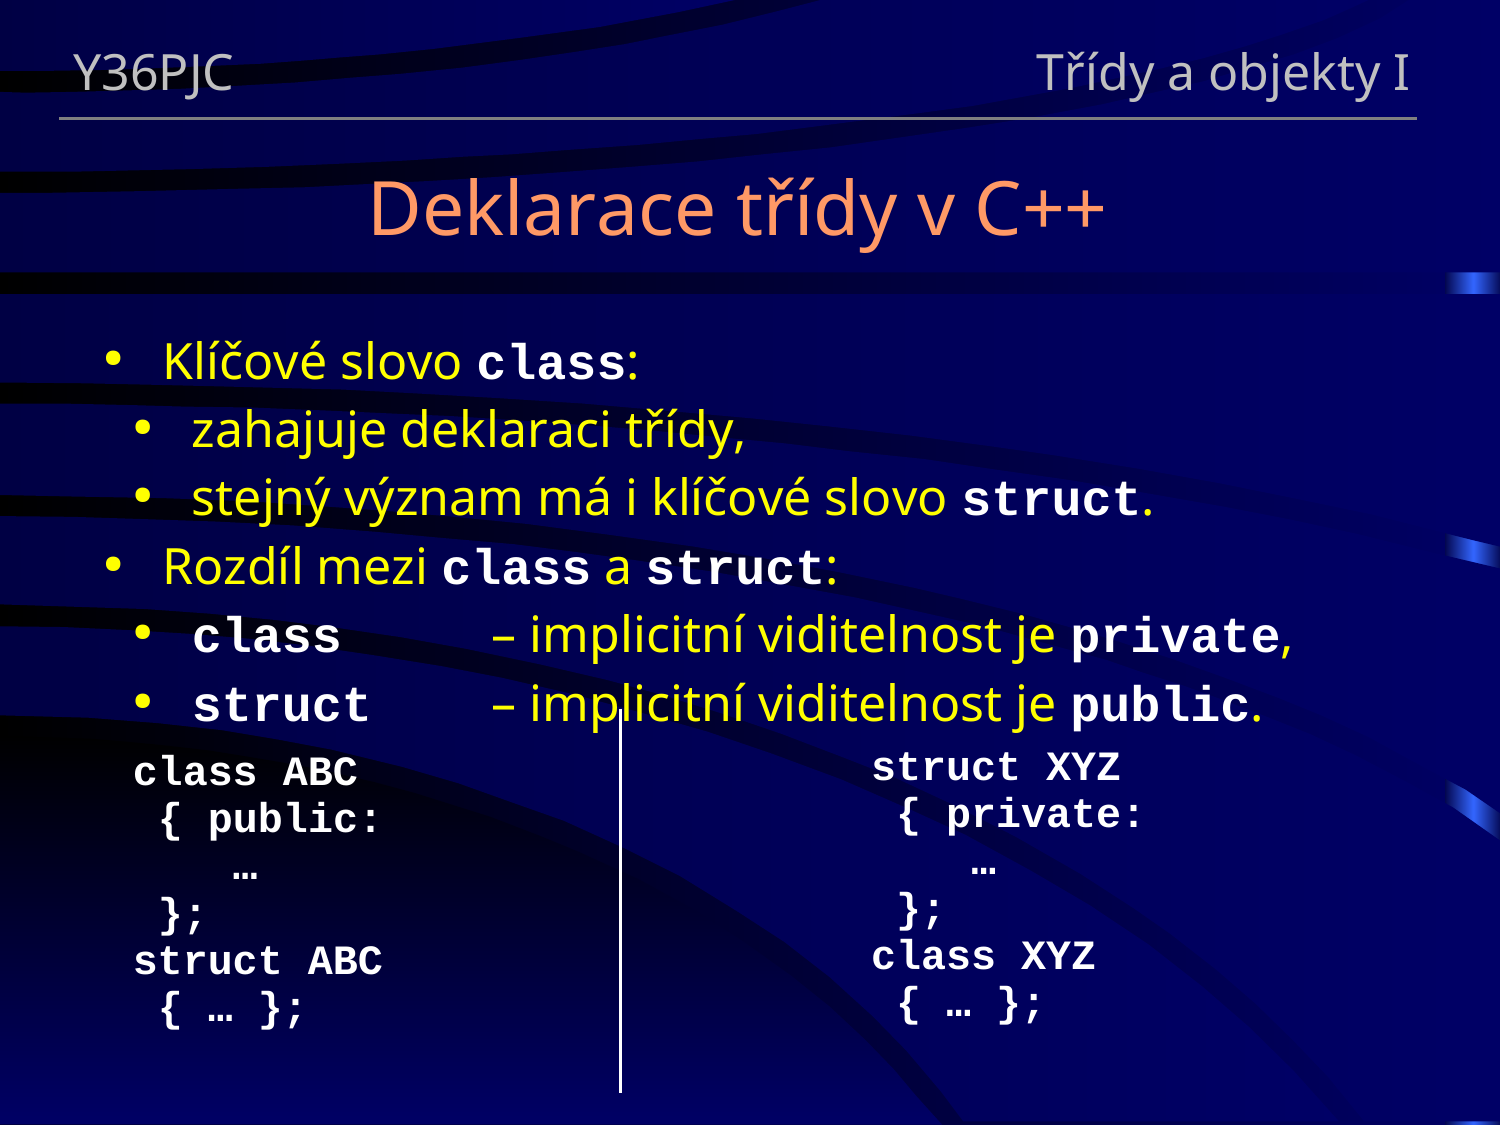

Y36PJC
Třídy a objekty I
Deklarace třídy v C++
Klíčové slovo class:
zahajuje deklaraci třídy,
stejný význam má i klíčové slovo struct.
Rozdíl mezi class a struct:
class 	– implicitní viditelnost je private,
struct 	– implicitní viditelnost je public.
struct XYZ
 { private:
 …
 };
class XYZ
 { … };
class ABC
 { public:
 …
 };
struct ABC
 { … };